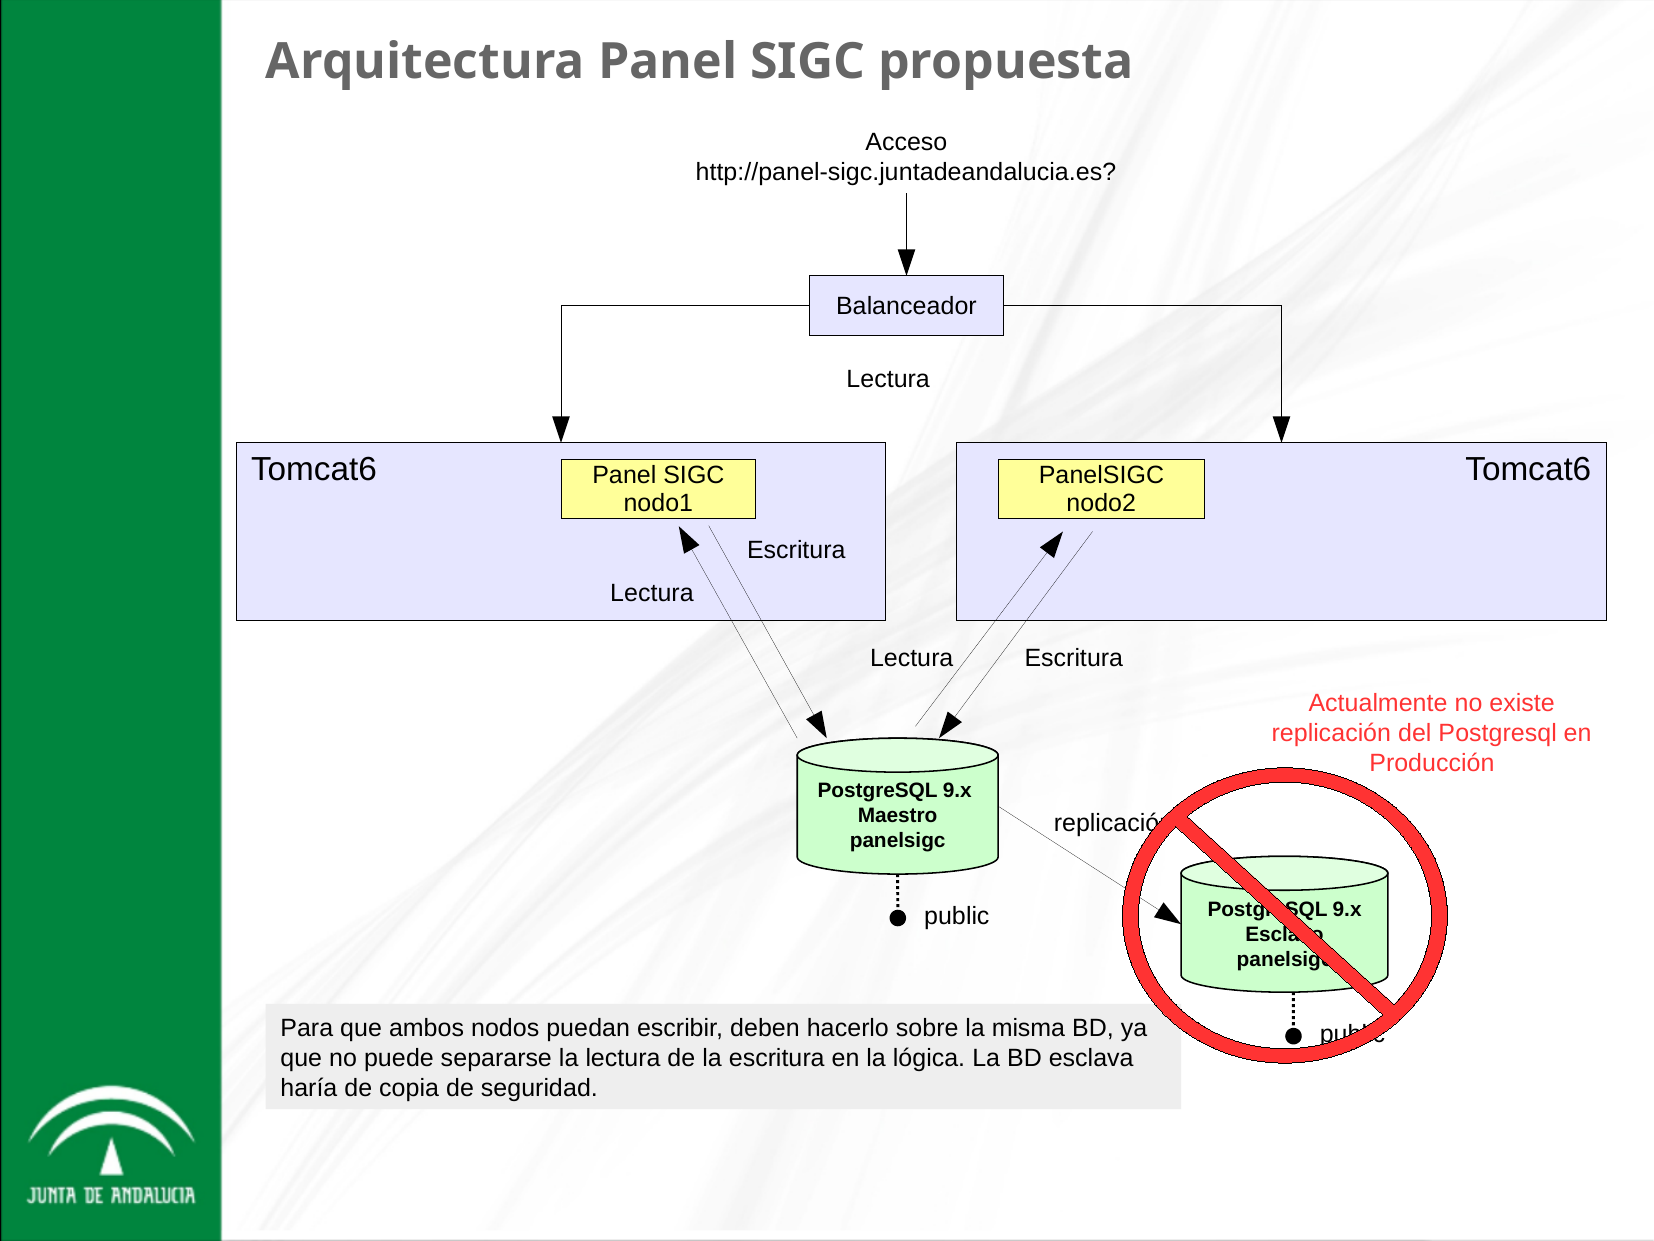

# Arquitectura Panel SIGC propuesta
Acceso
http://panel-sigc.juntadeandalucia.es?
Balanceador
Lectura
Tomcat6
Tomcat6
Panel SIGC
nodo1
PanelSIGC
nodo2
Escritura
Lectura
Lectura
Escritura
Actualmente no existe replicación del Postgresql en Producción
PostgreSQL 9.x
Maestro
panelsigc
replicación
PostgreSQL 9.x
Esclavo
panelsigc
public
Para que ambos nodos puedan escribir, deben hacerlo sobre la misma BD, ya que no puede separarse la lectura de la escritura en la lógica. La BD esclava haría de copia de seguridad.
public